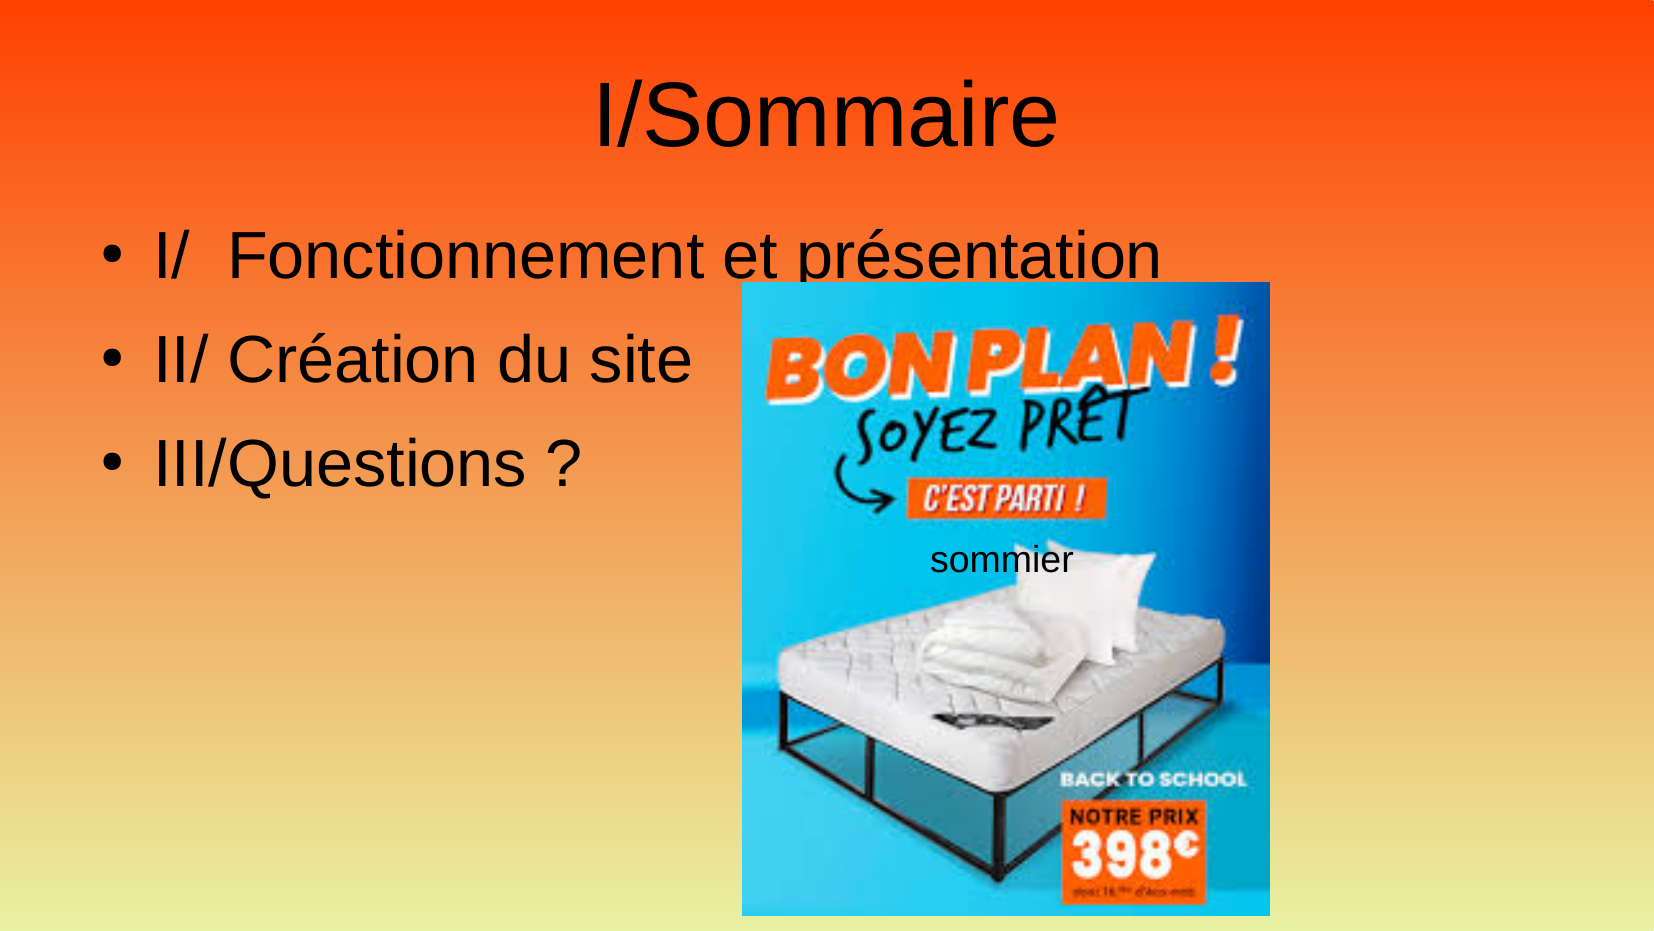

# I/Sommaire
I/	Fonctionnement et présentation
II/	Création du site
III/Questions ?
sommier